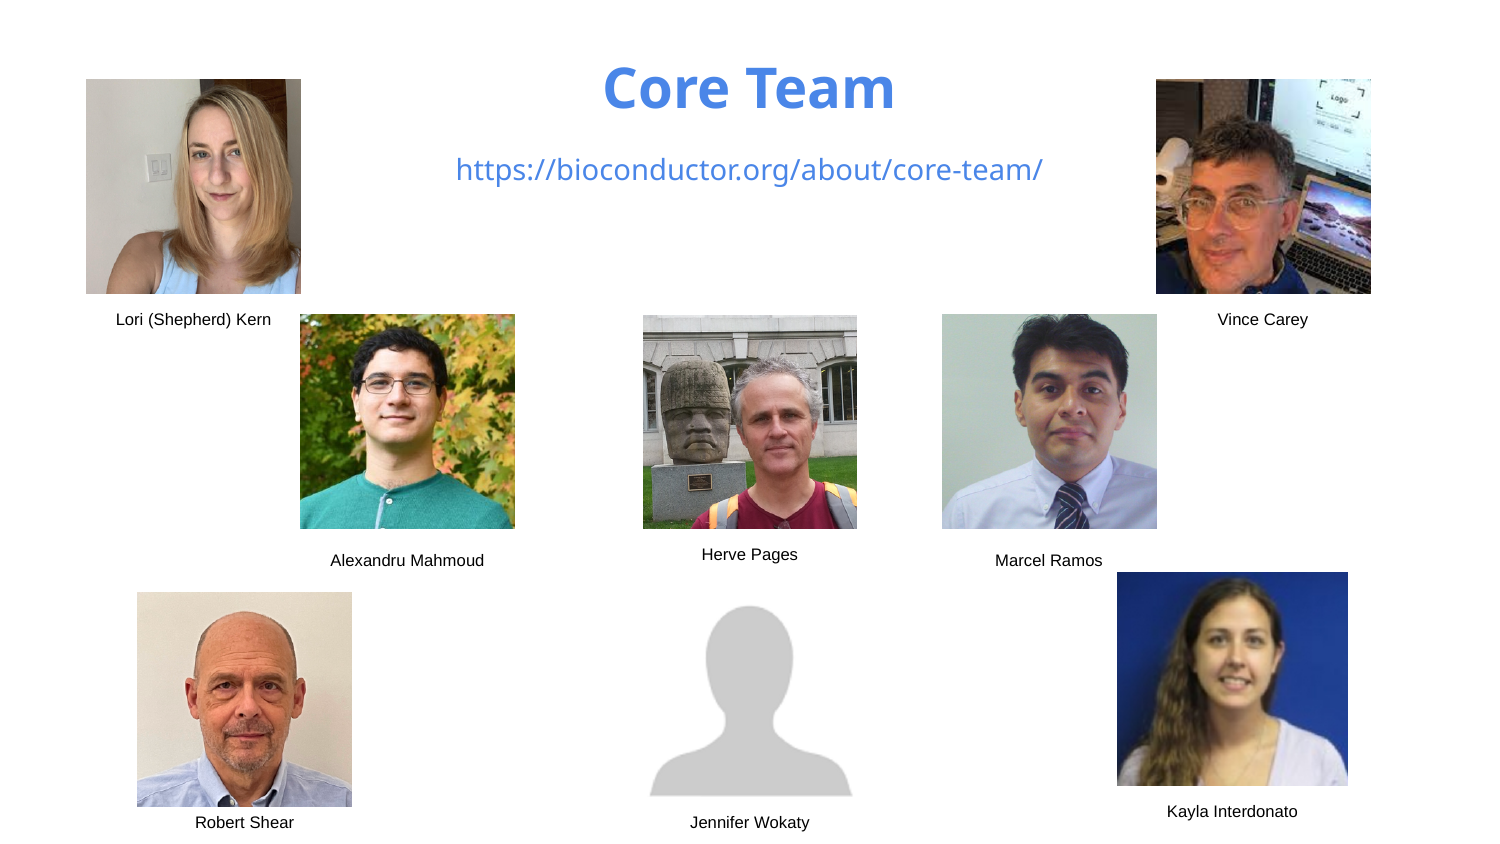

# Core Team
https://bioconductor.org/about/core-team/
Lori (Shepherd) Kern
Vince Carey
Herve Pages
Alexandru Mahmoud
Marcel Ramos
Kayla Interdonato
Robert Shear
Jennifer Wokaty